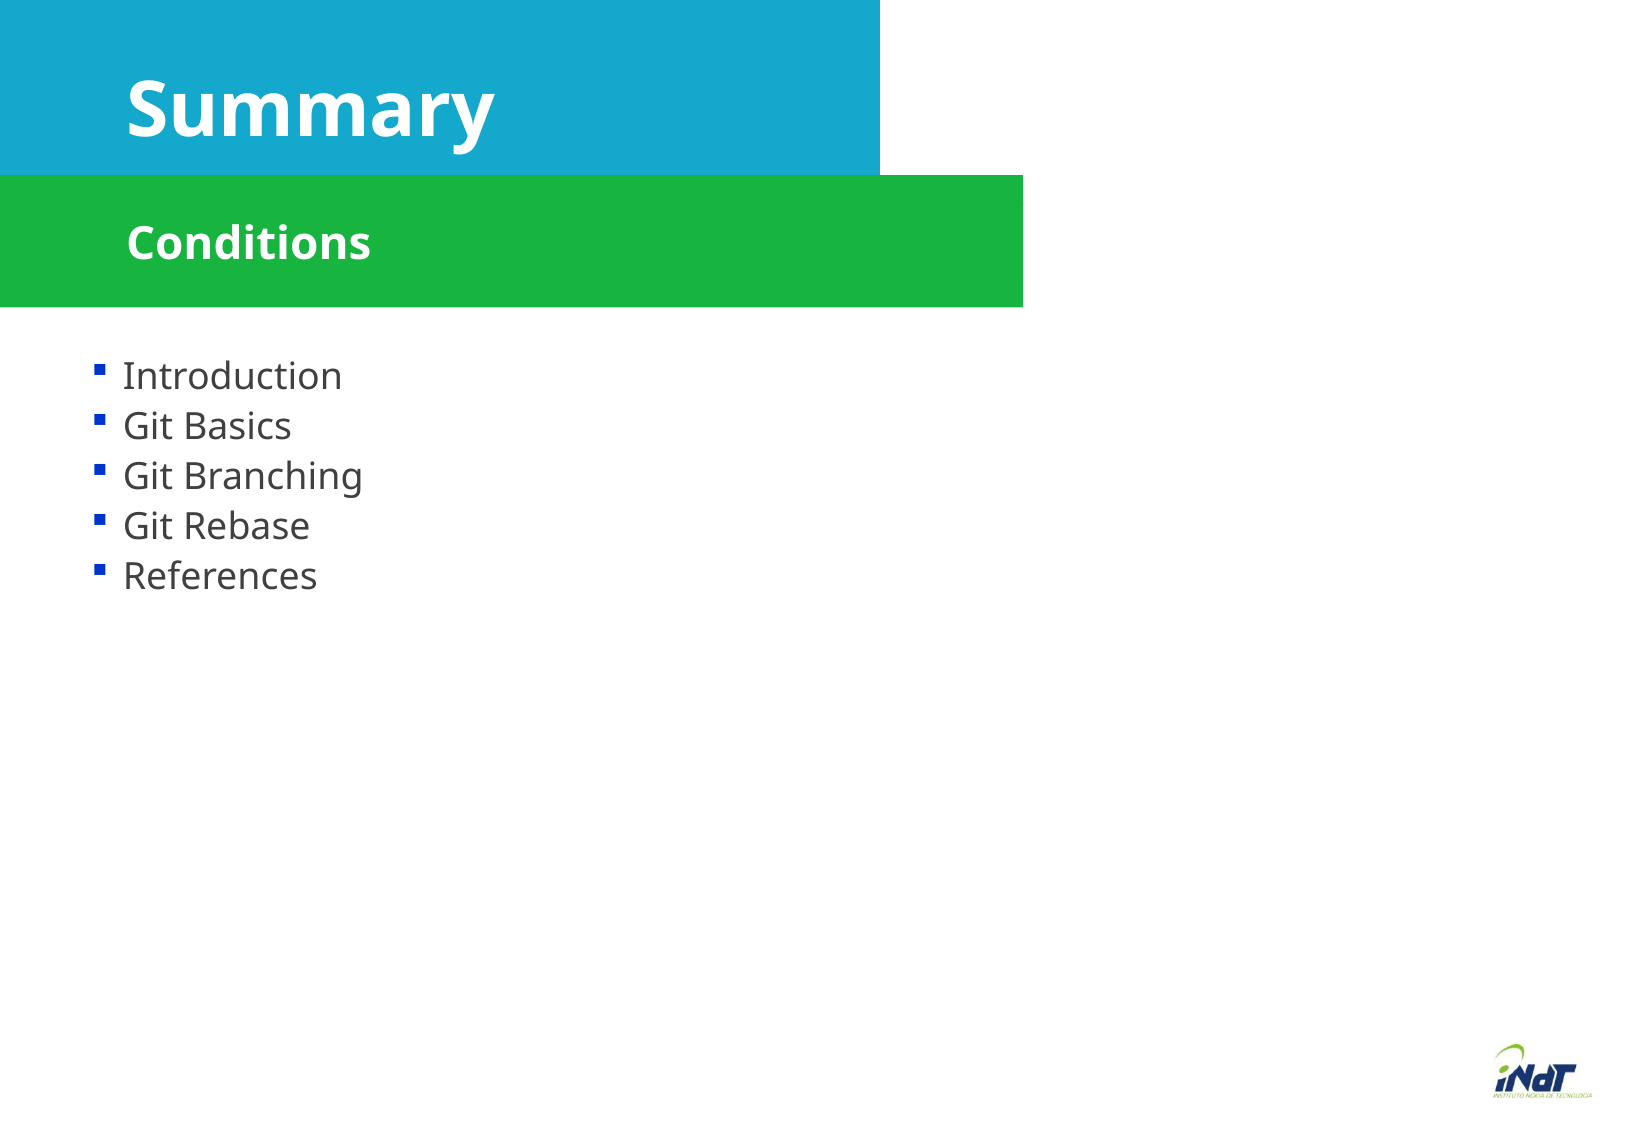

# Summary
Conditions
Introduction
Git Basics
Git Branching
Git Rebase
References